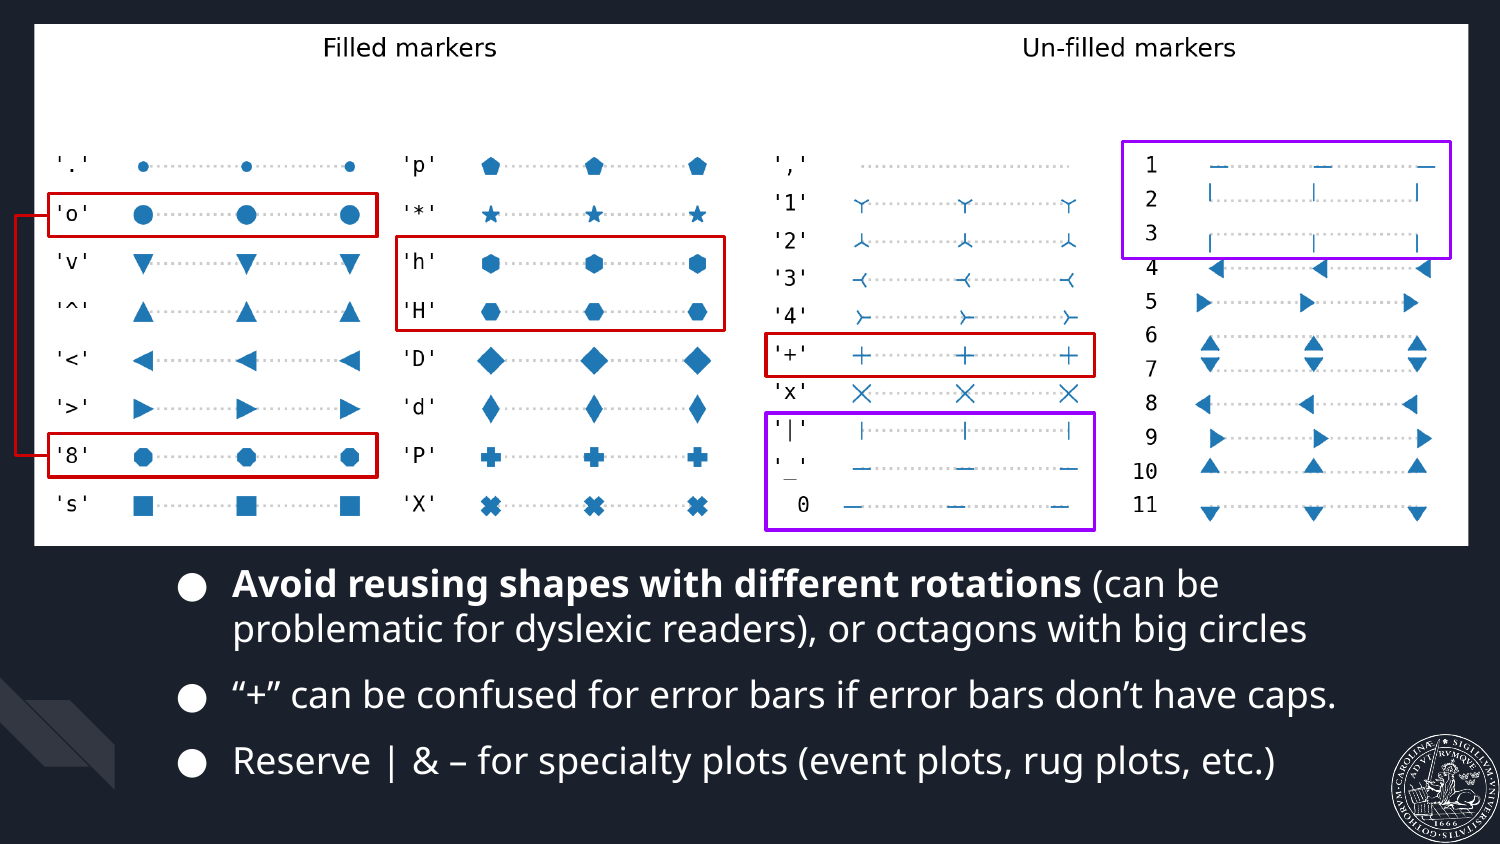

Avoid reusing shapes with different rotations (can be problematic for dyslexic readers), or octagons with big circles
“+” can be confused for error bars if error bars don’t have caps.
Reserve | & – for specialty plots (event plots, rug plots, etc.)